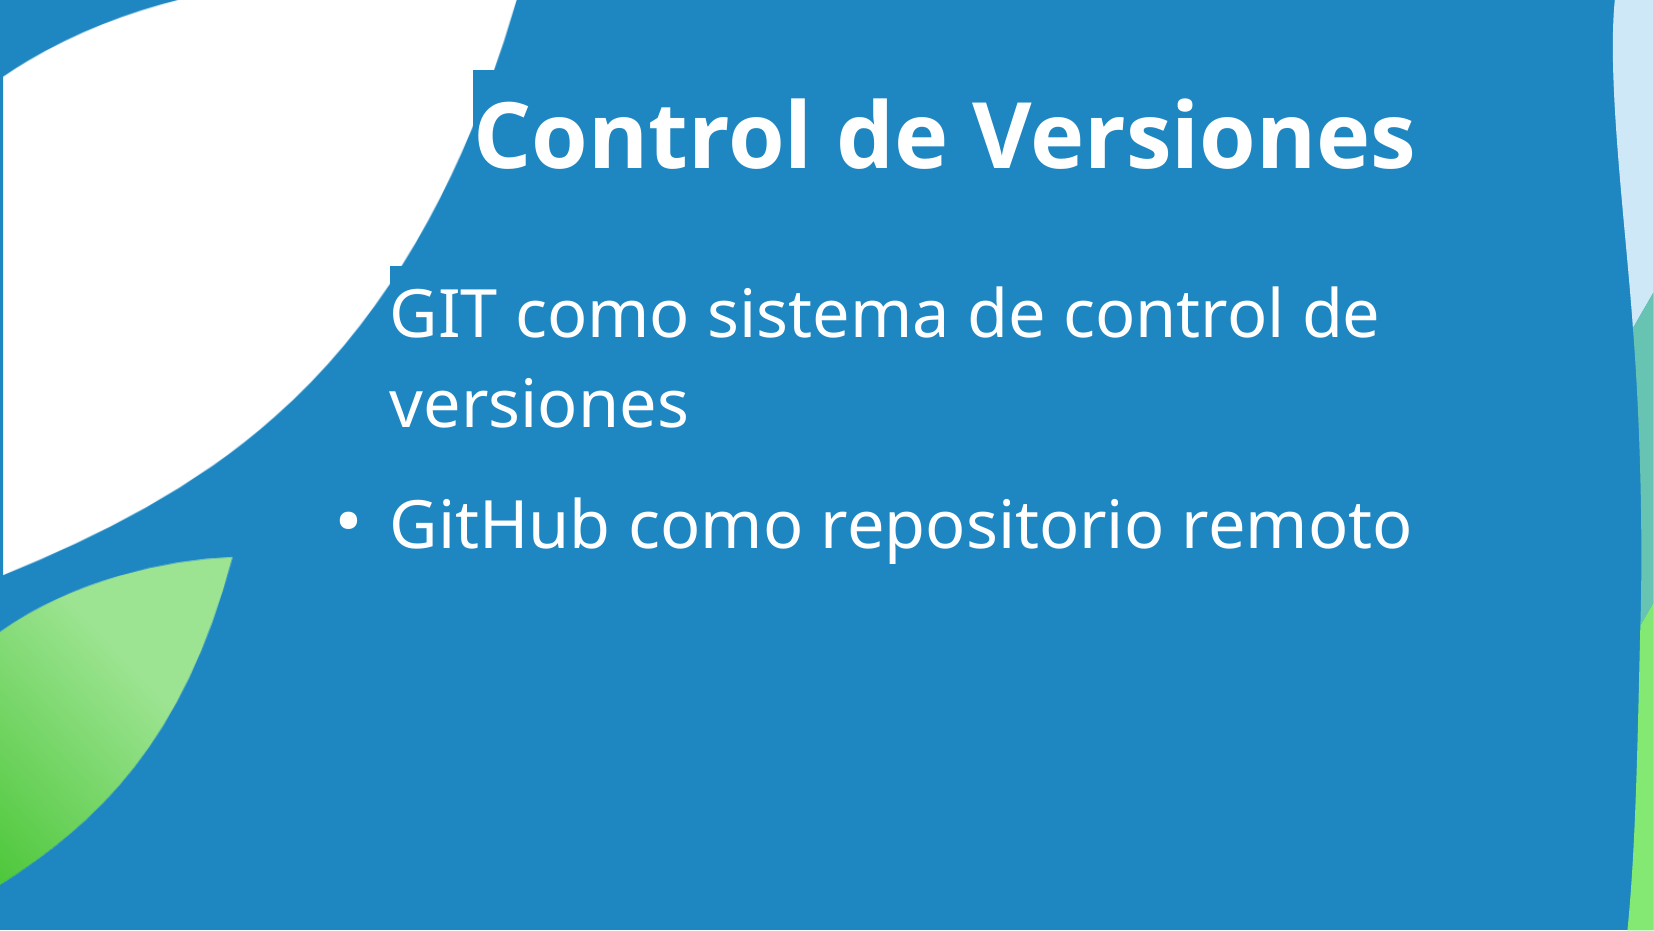

# Control de Versiones
GIT como sistema de control de versiones
GitHub como repositorio remoto